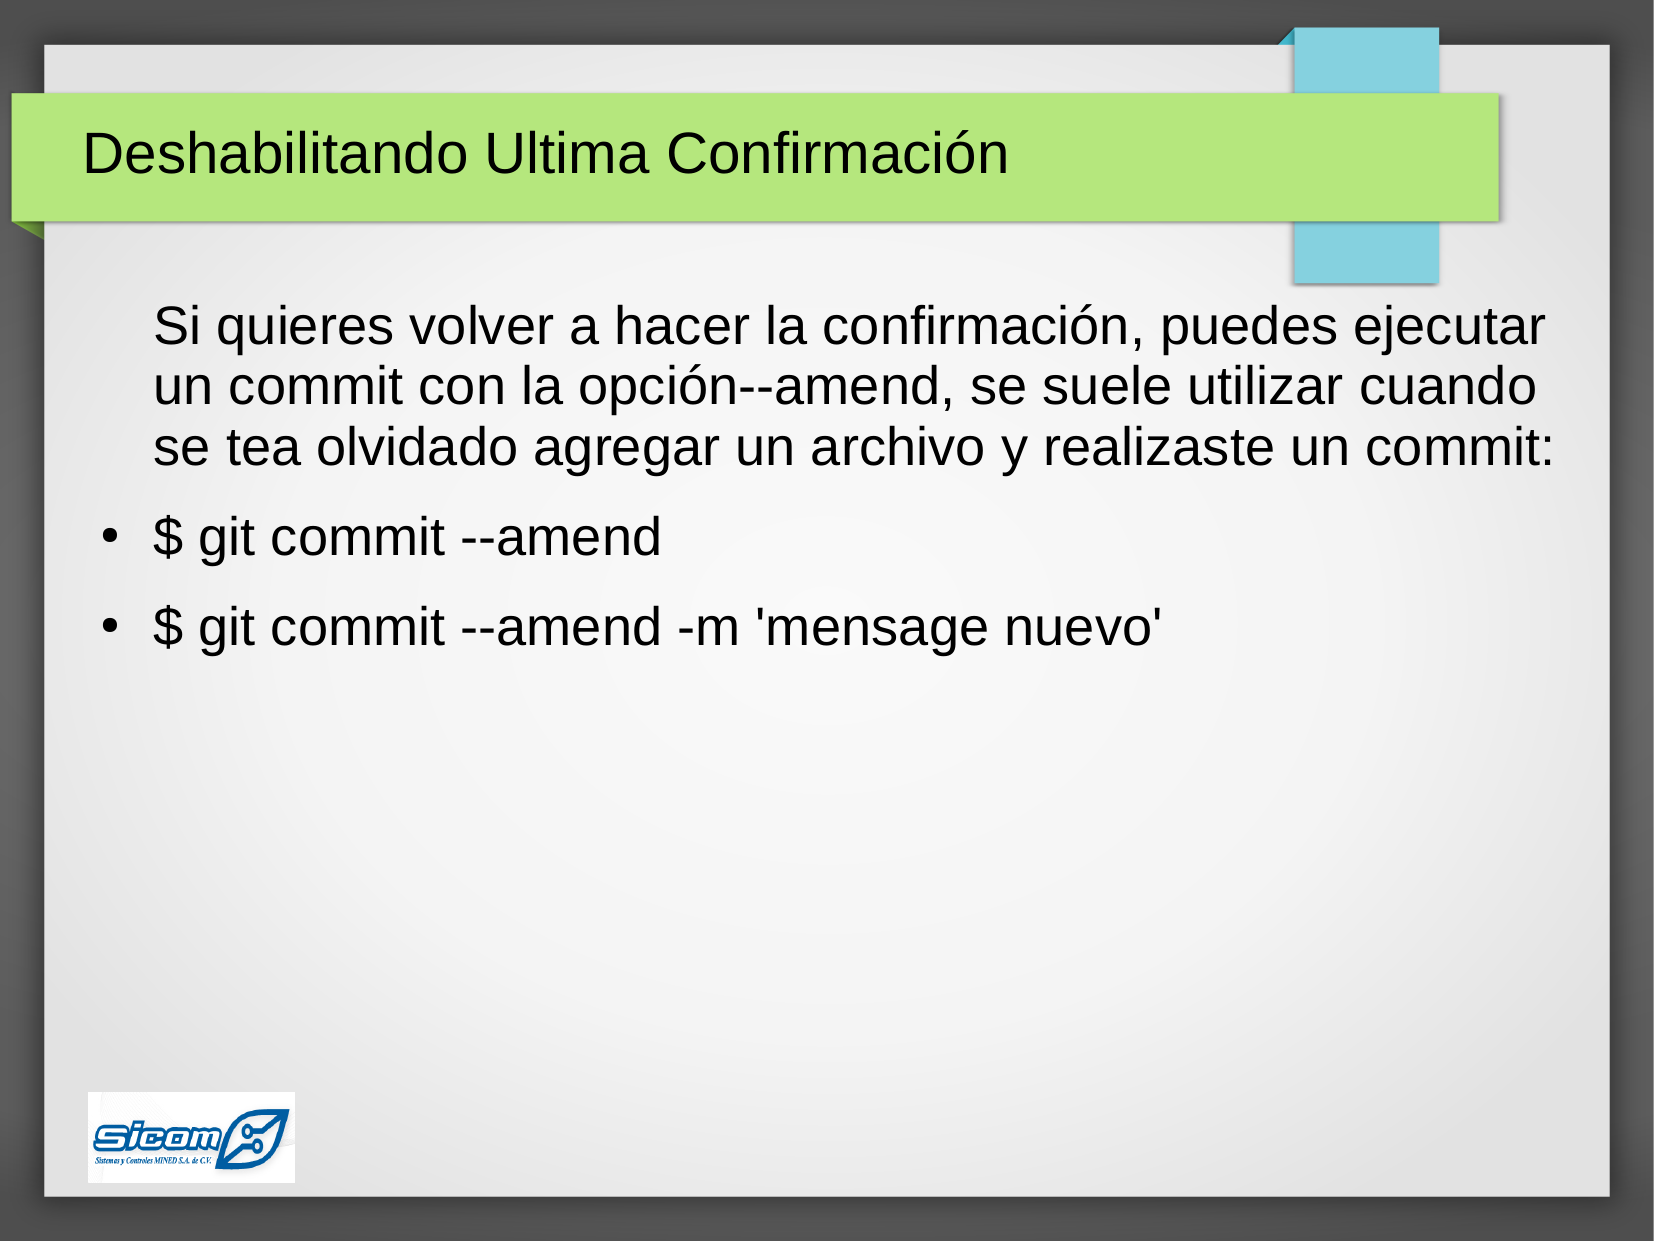

# Deshabilitando Ultima Confirmación
Si quieres volver a hacer la confirmación, puedes ejecutar un commit con la opción--amend, se suele utilizar cuando se tea olvidado agregar un archivo y realizaste un commit:
$ git commit --amend
$ git commit --amend -m 'mensage nuevo'